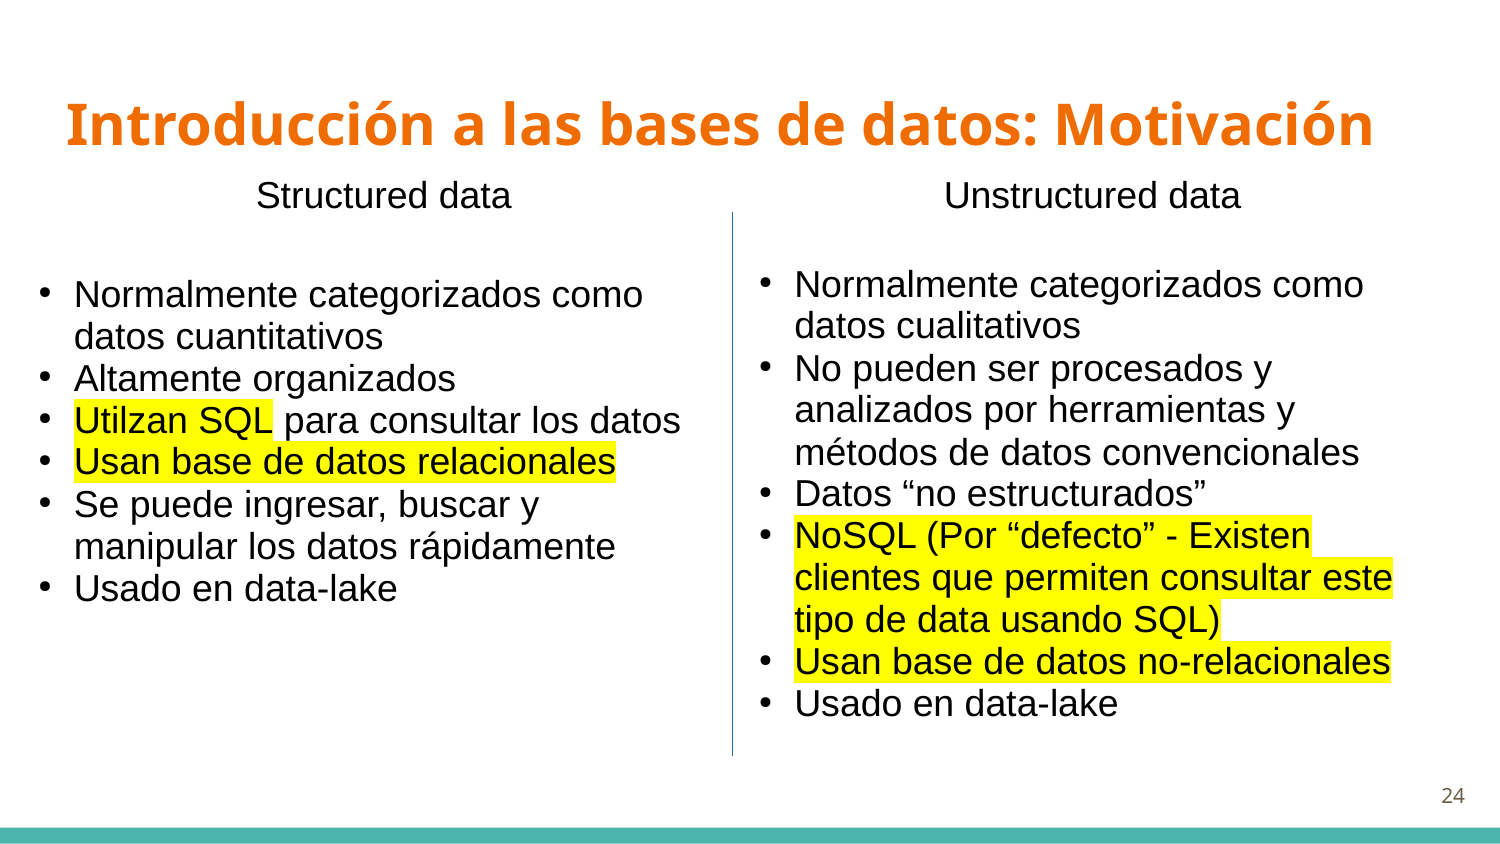

# Introducción a las bases de datos: Motivación
Structured data
Unstructured data
Normalmente categorizados como datos cualitativos
No pueden ser procesados y analizados por herramientas y métodos de datos convencionales
Datos “no estructurados”
NoSQL (Por “defecto” - Existen clientes que permiten consultar este tipo de data usando SQL)
Usan base de datos no-relacionales
Usado en data-lake
Normalmente categorizados como datos cuantitativos
Altamente organizados
Utilzan SQL para consultar los datos
Usan base de datos relacionales
Se puede ingresar, buscar y manipular los datos rápidamente
Usado en data-lake